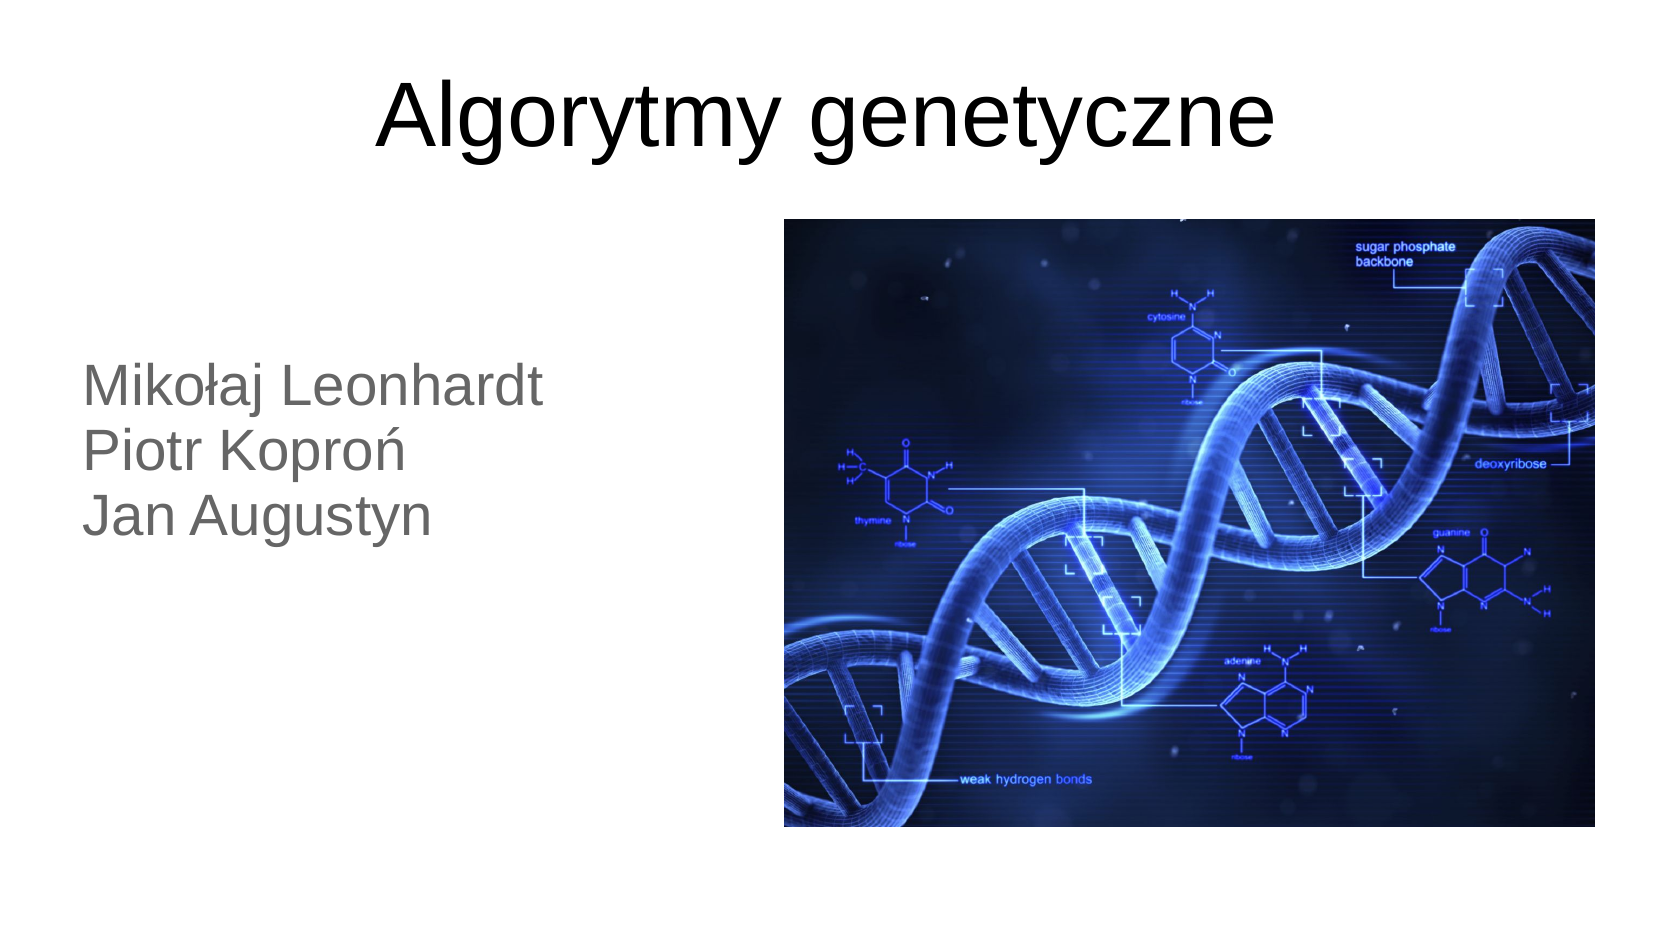

# Algorytmy genetyczne
Mikołaj Leonhardt
Piotr Koproń
Jan Augustyn